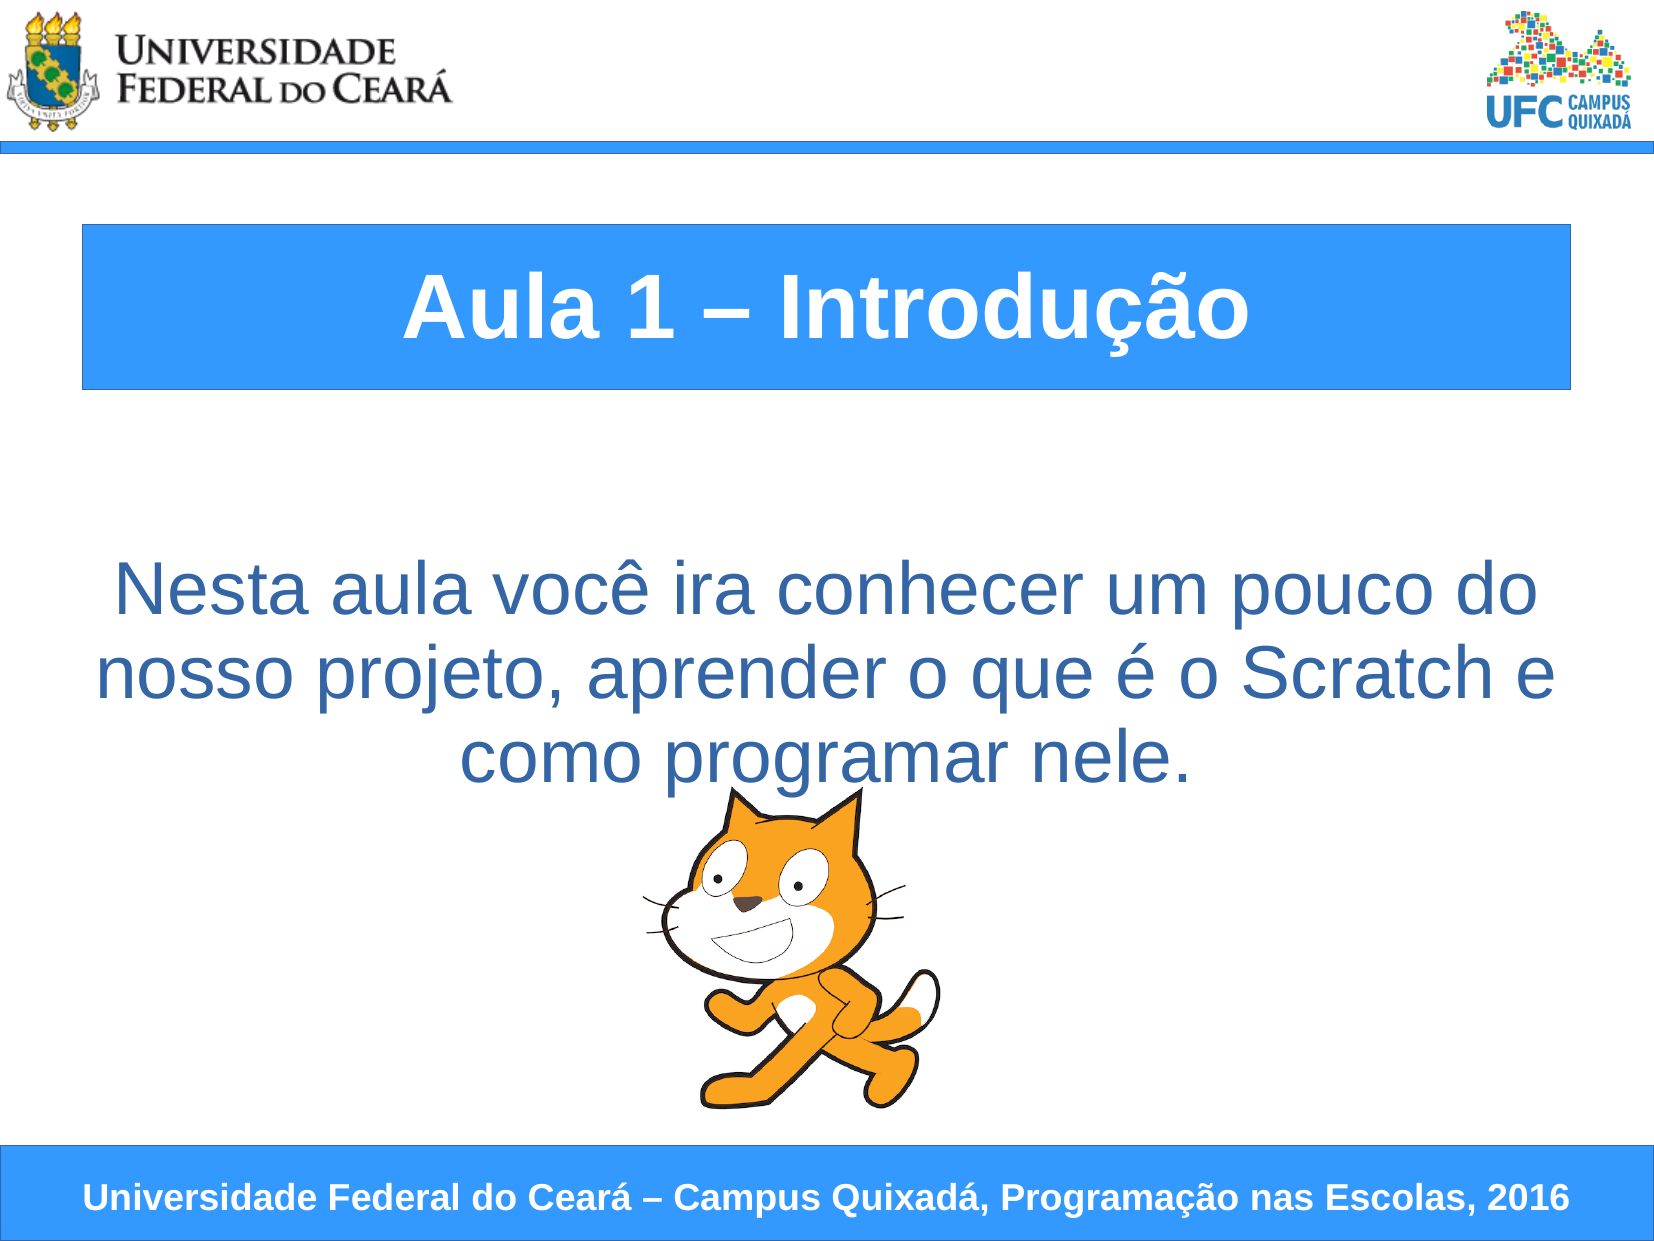

Aula 1 – Introdução
# Nesta aula você ira conhecer um pouco do nosso projeto, aprender o que é o Scratch e como programar nele.
Universidade Federal do Ceará – Campus Quixadá, Programação nas Escolas, 2016